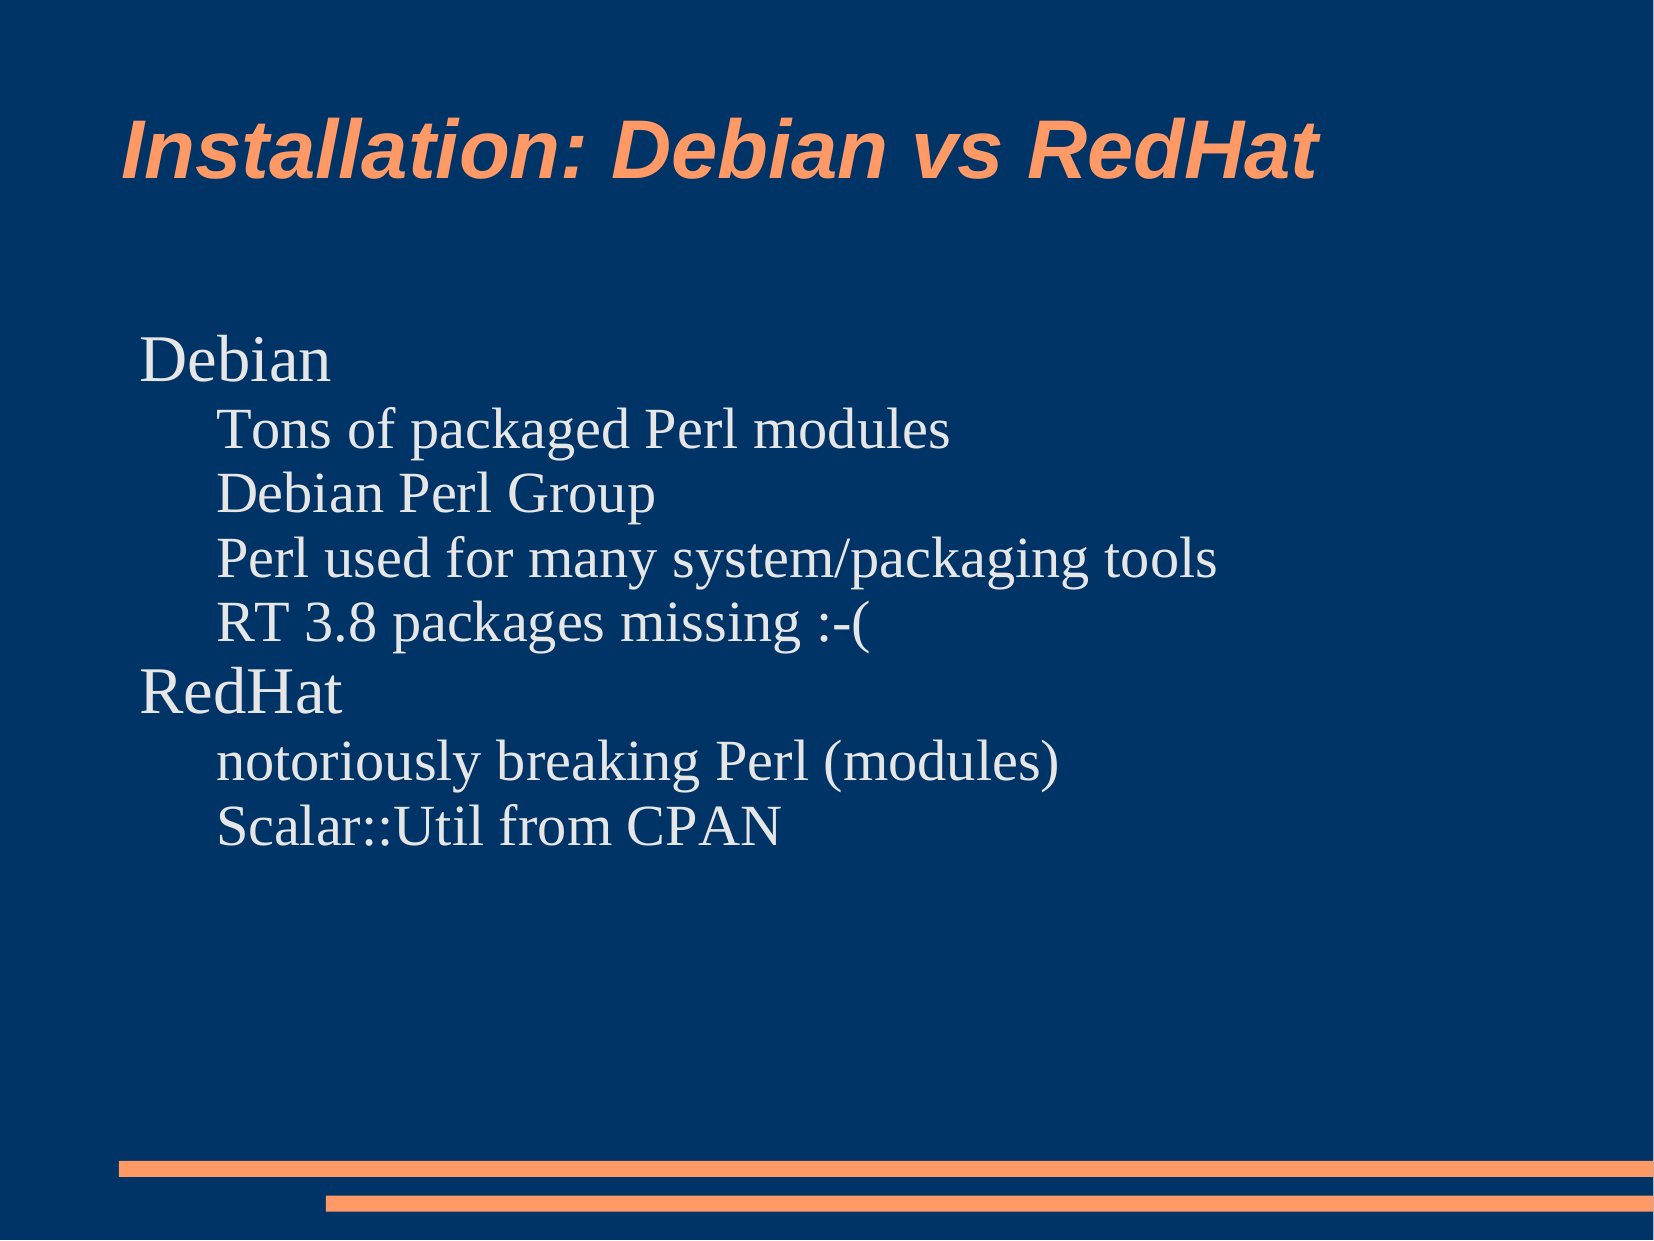

# Installation: Debian vs RedHat
Debian
Tons of packaged Perl modules
Debian Perl Group
Perl used for many system/packaging tools
RT 3.8 packages missing :-(
RedHat
notoriously breaking Perl (modules)
Scalar::Util from CPAN